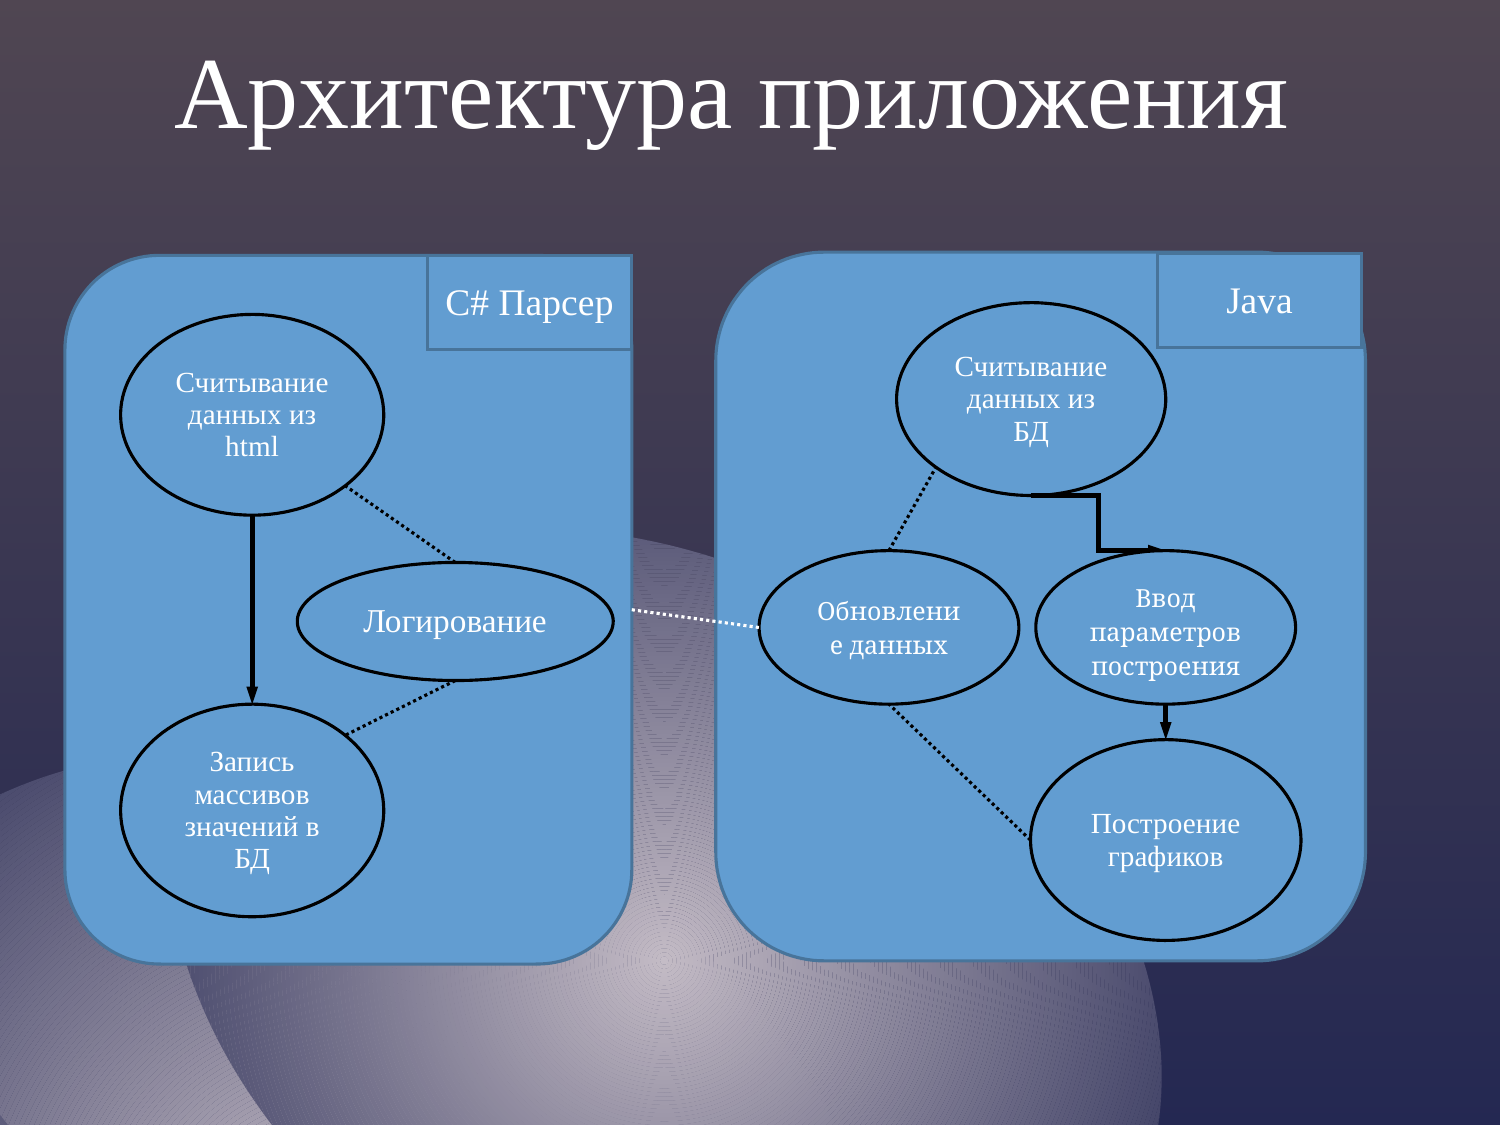

# Архитектура приложения
Java
С# Парсер
Считывание данных из html
Логирование
Запись массивов значений в БД
Считывание данных из БД
Обновление данных
Ввод параметров построения
Построение графиков